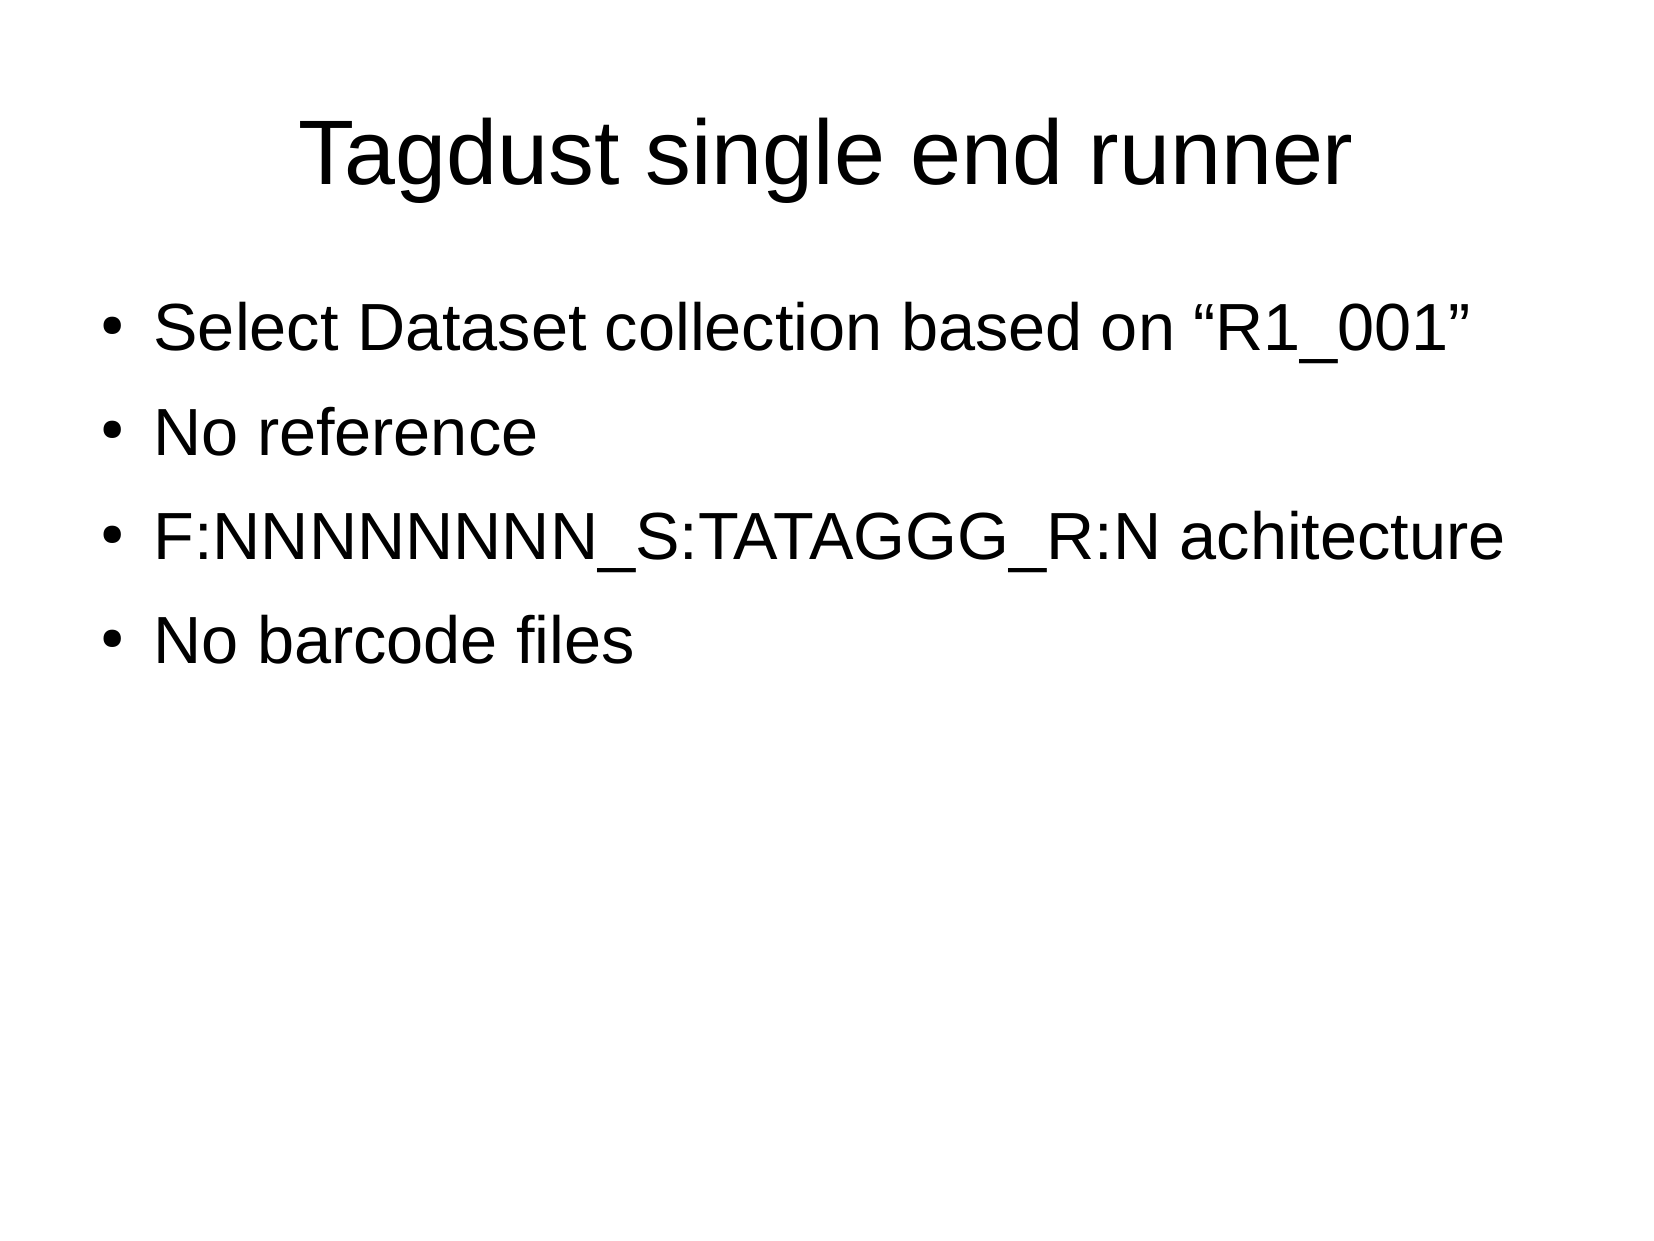

# Tagdust single end runner
Select Dataset collection based on “R1_001”
No reference
F:NNNNNNNN_S:TATAGGG_R:N achitecture
No barcode files